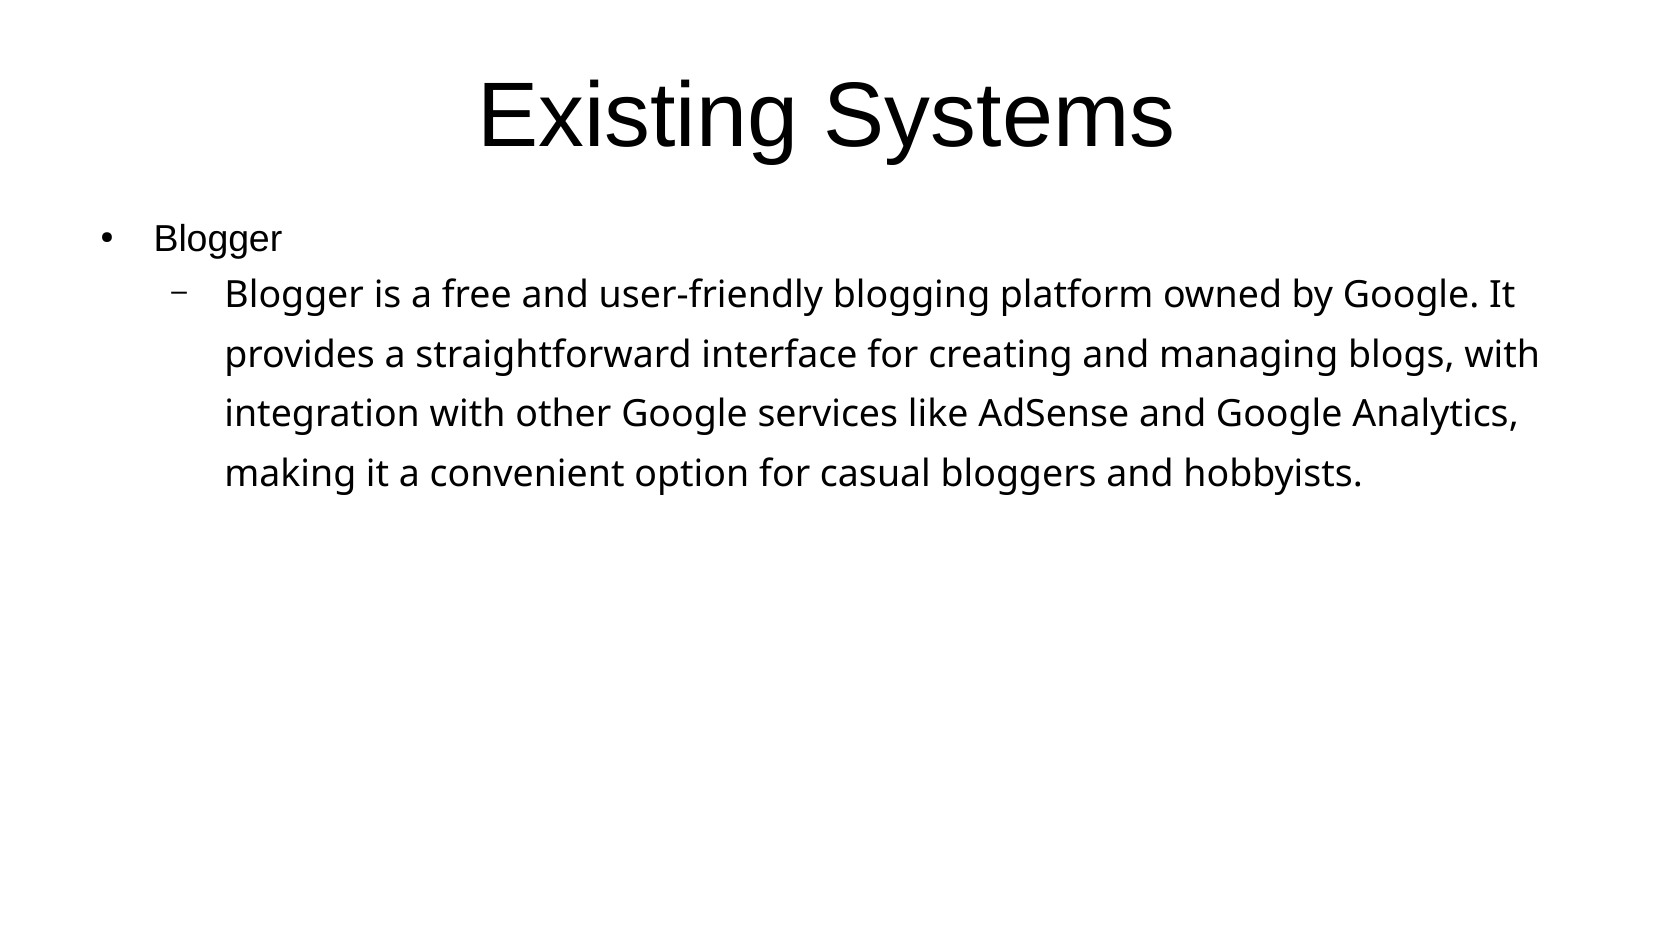

# Existing Systems
Blogger
Blogger is a free and user-friendly blogging platform owned by Google. It provides a straightforward interface for creating and managing blogs, with integration with other Google services like AdSense and Google Analytics, making it a convenient option for casual bloggers and hobbyists.